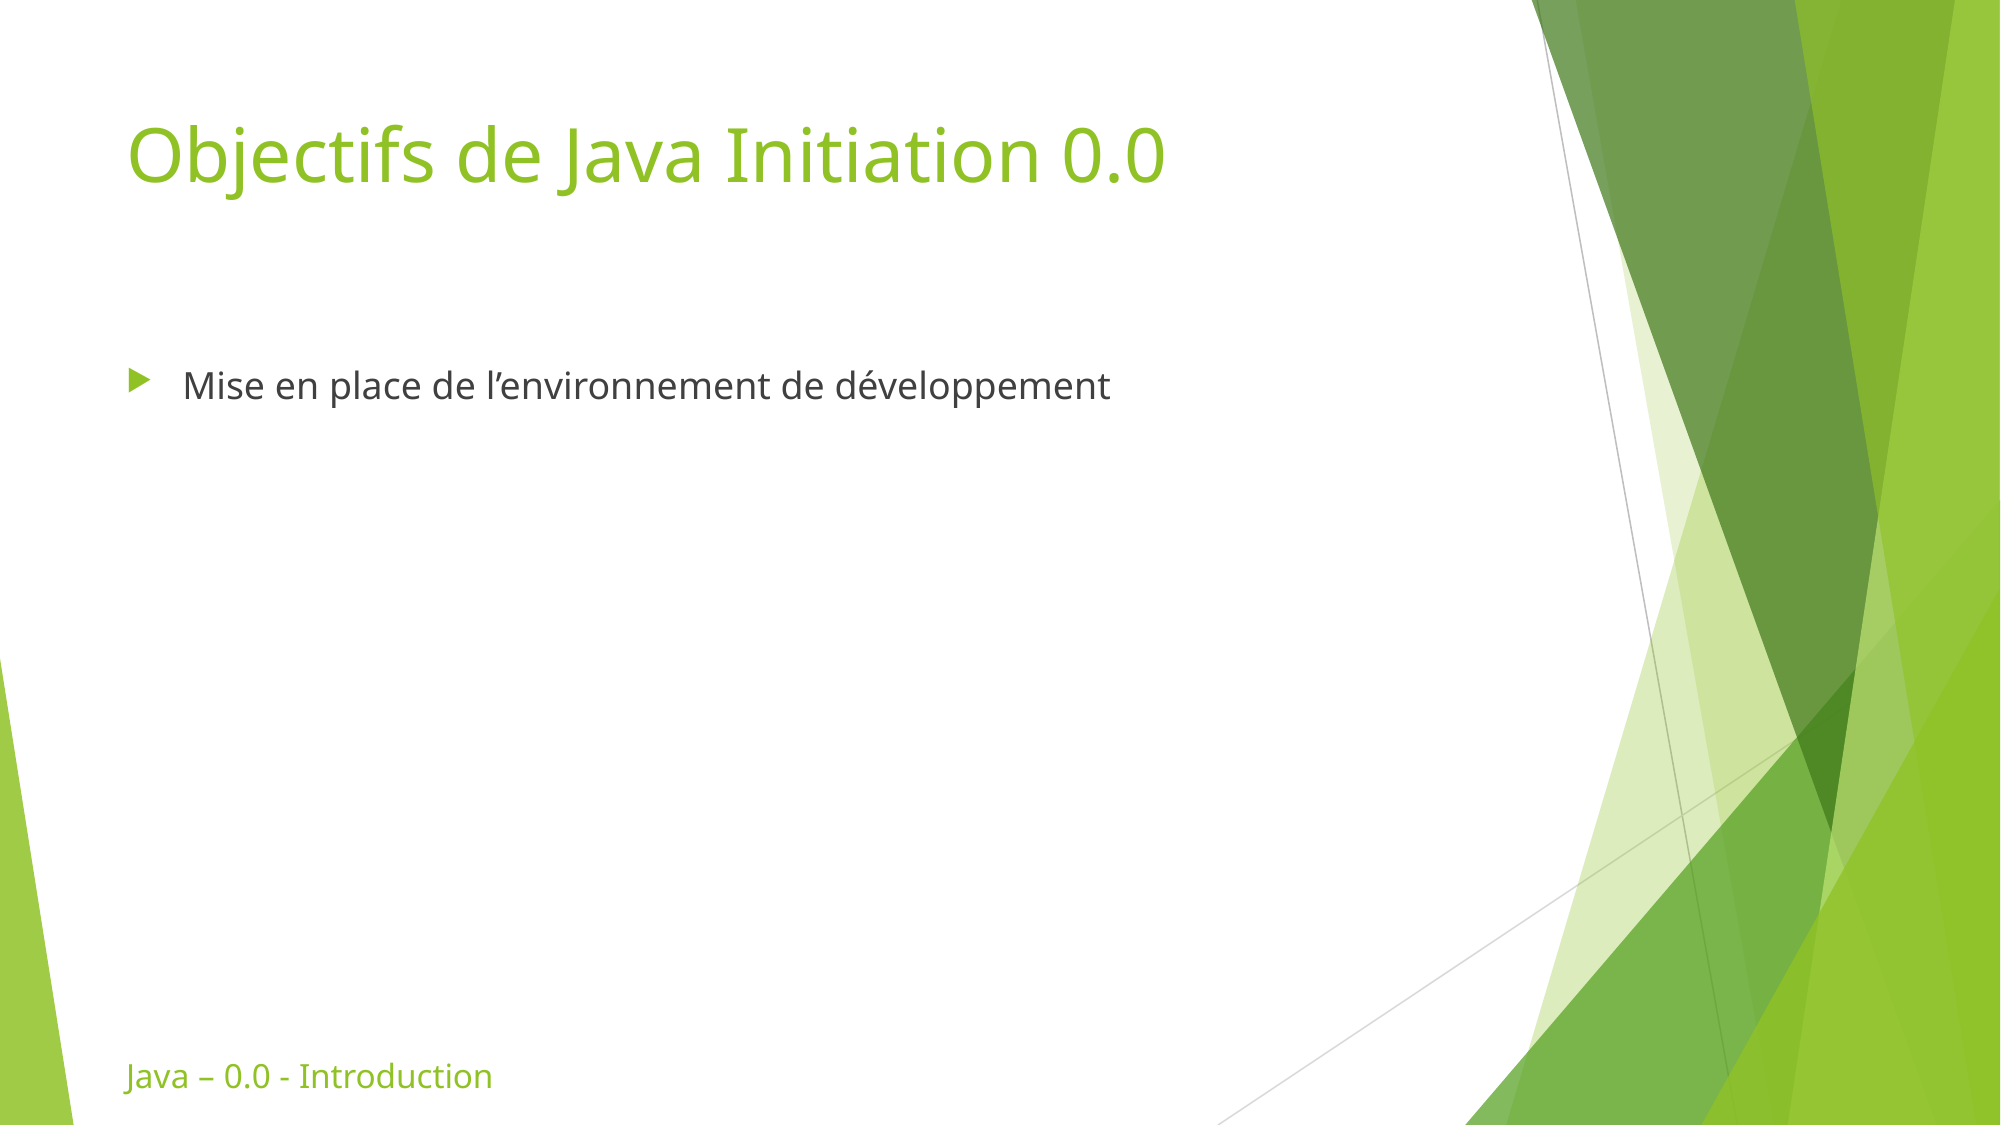

# Objectifs de Java Initiation 0.0
Mise en place de l’environnement de développement
Java – 0.0 - Introduction